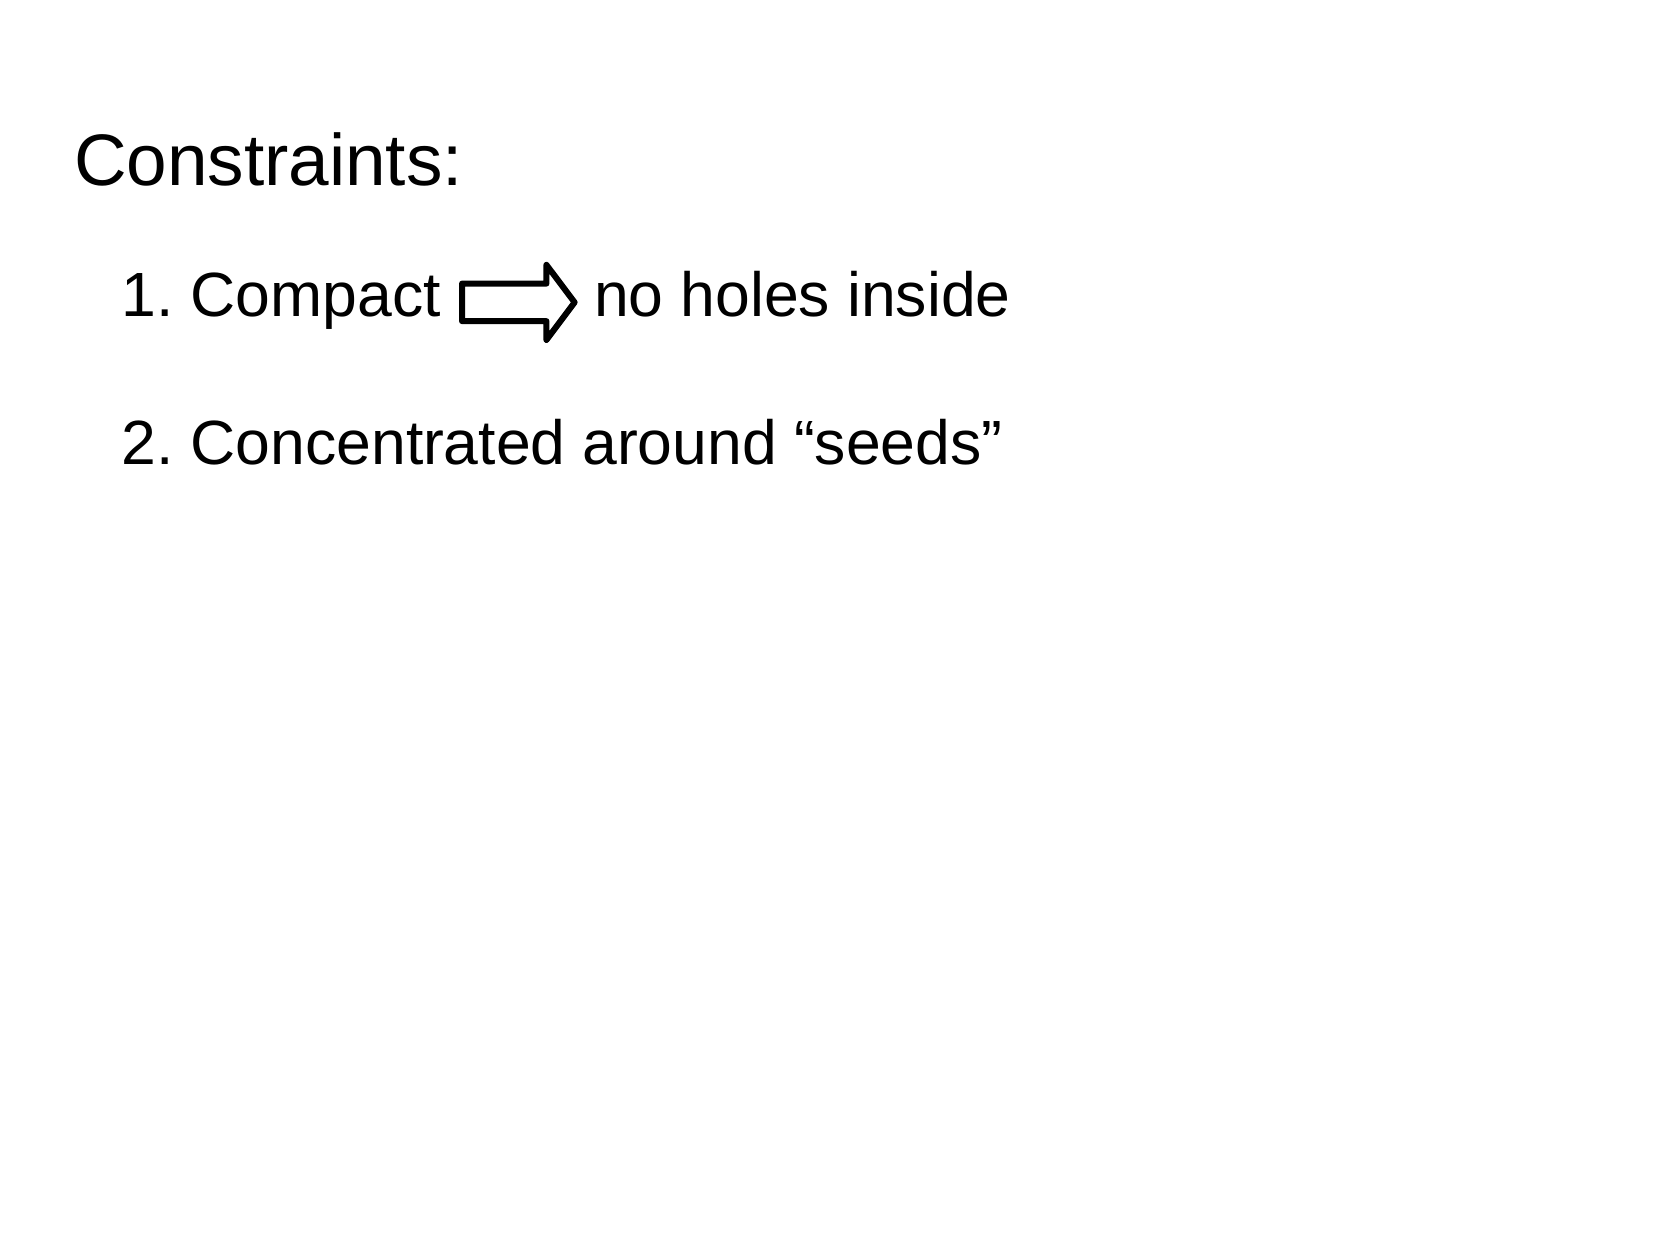

Constraints:
1. Compact
no holes inside
2. Concentrated around “seeds”